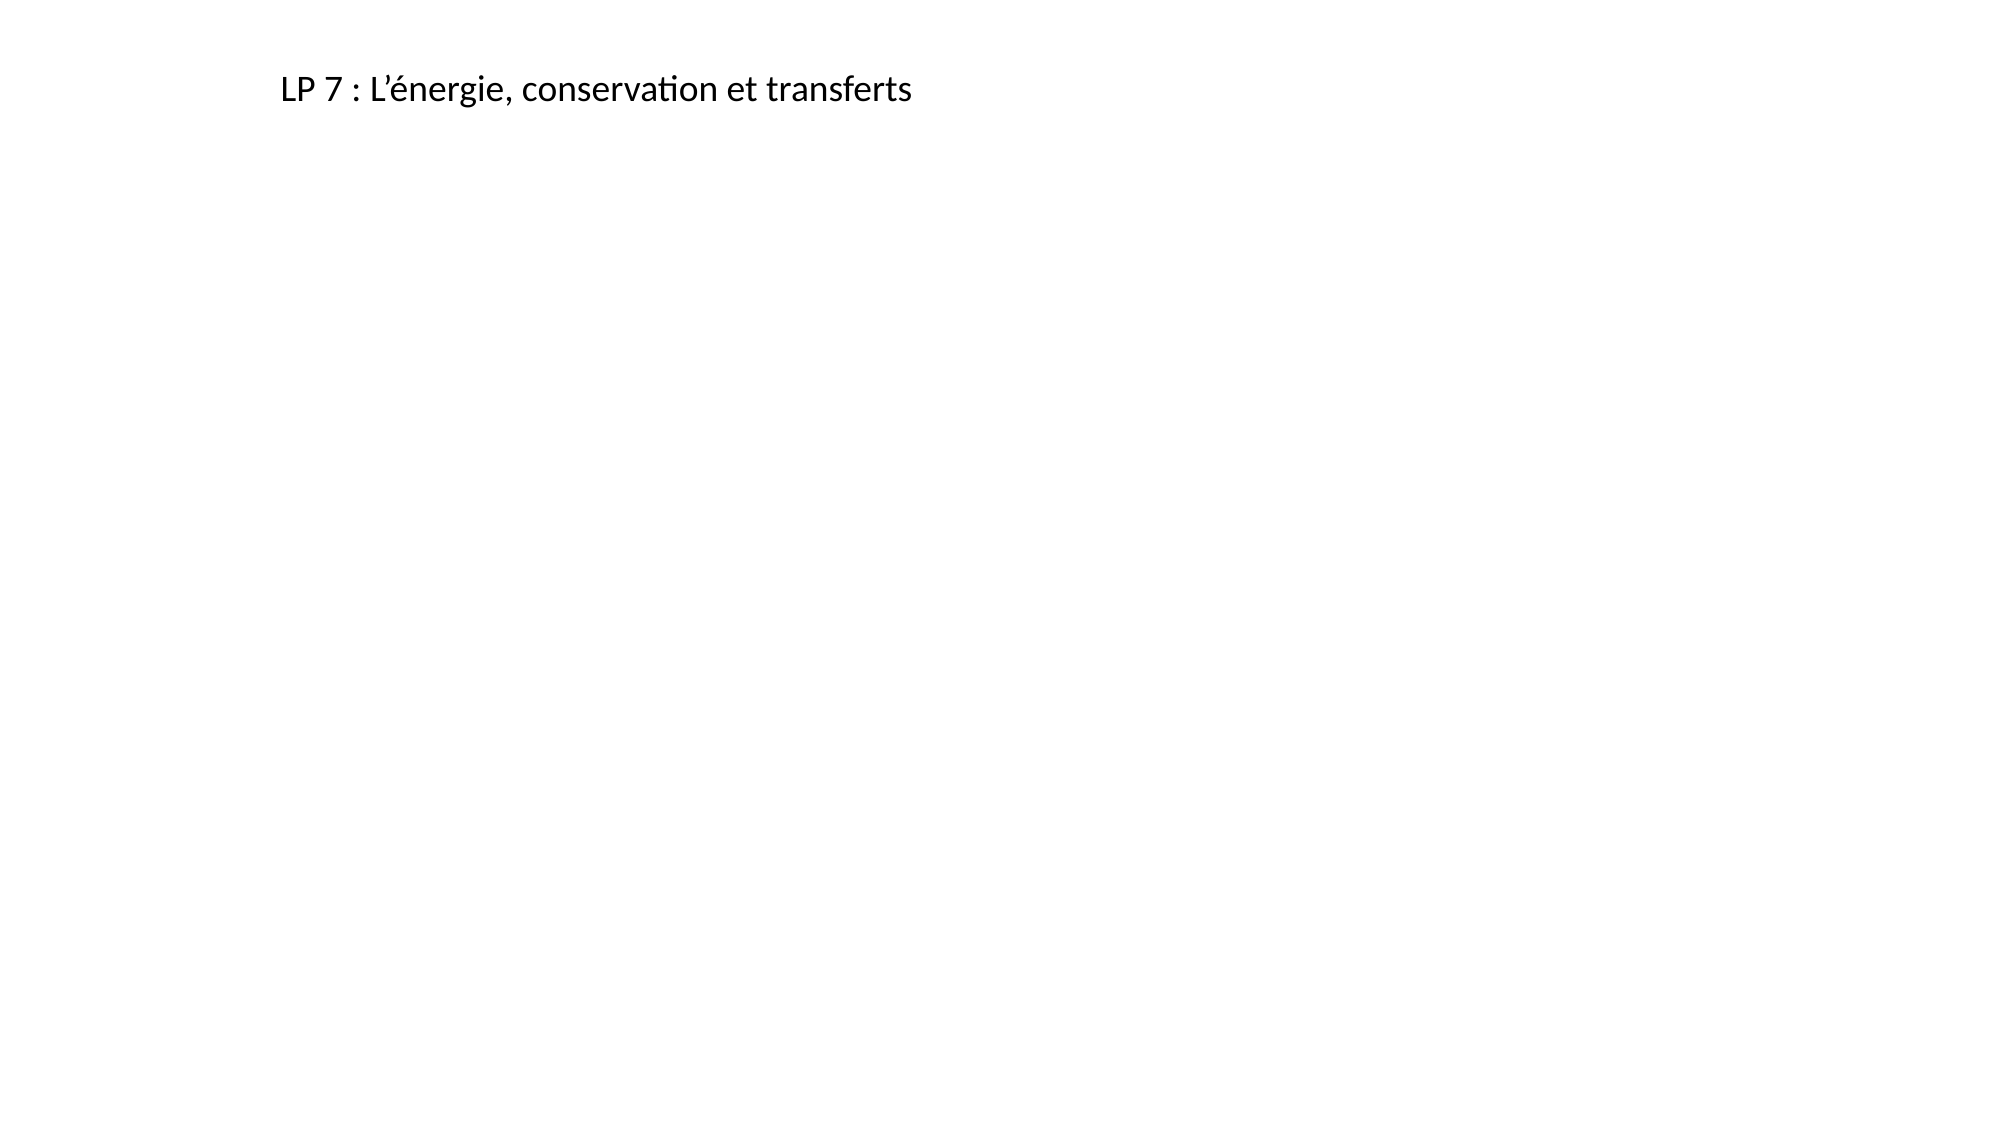

LP 7 : L’énergie, conservation et transferts